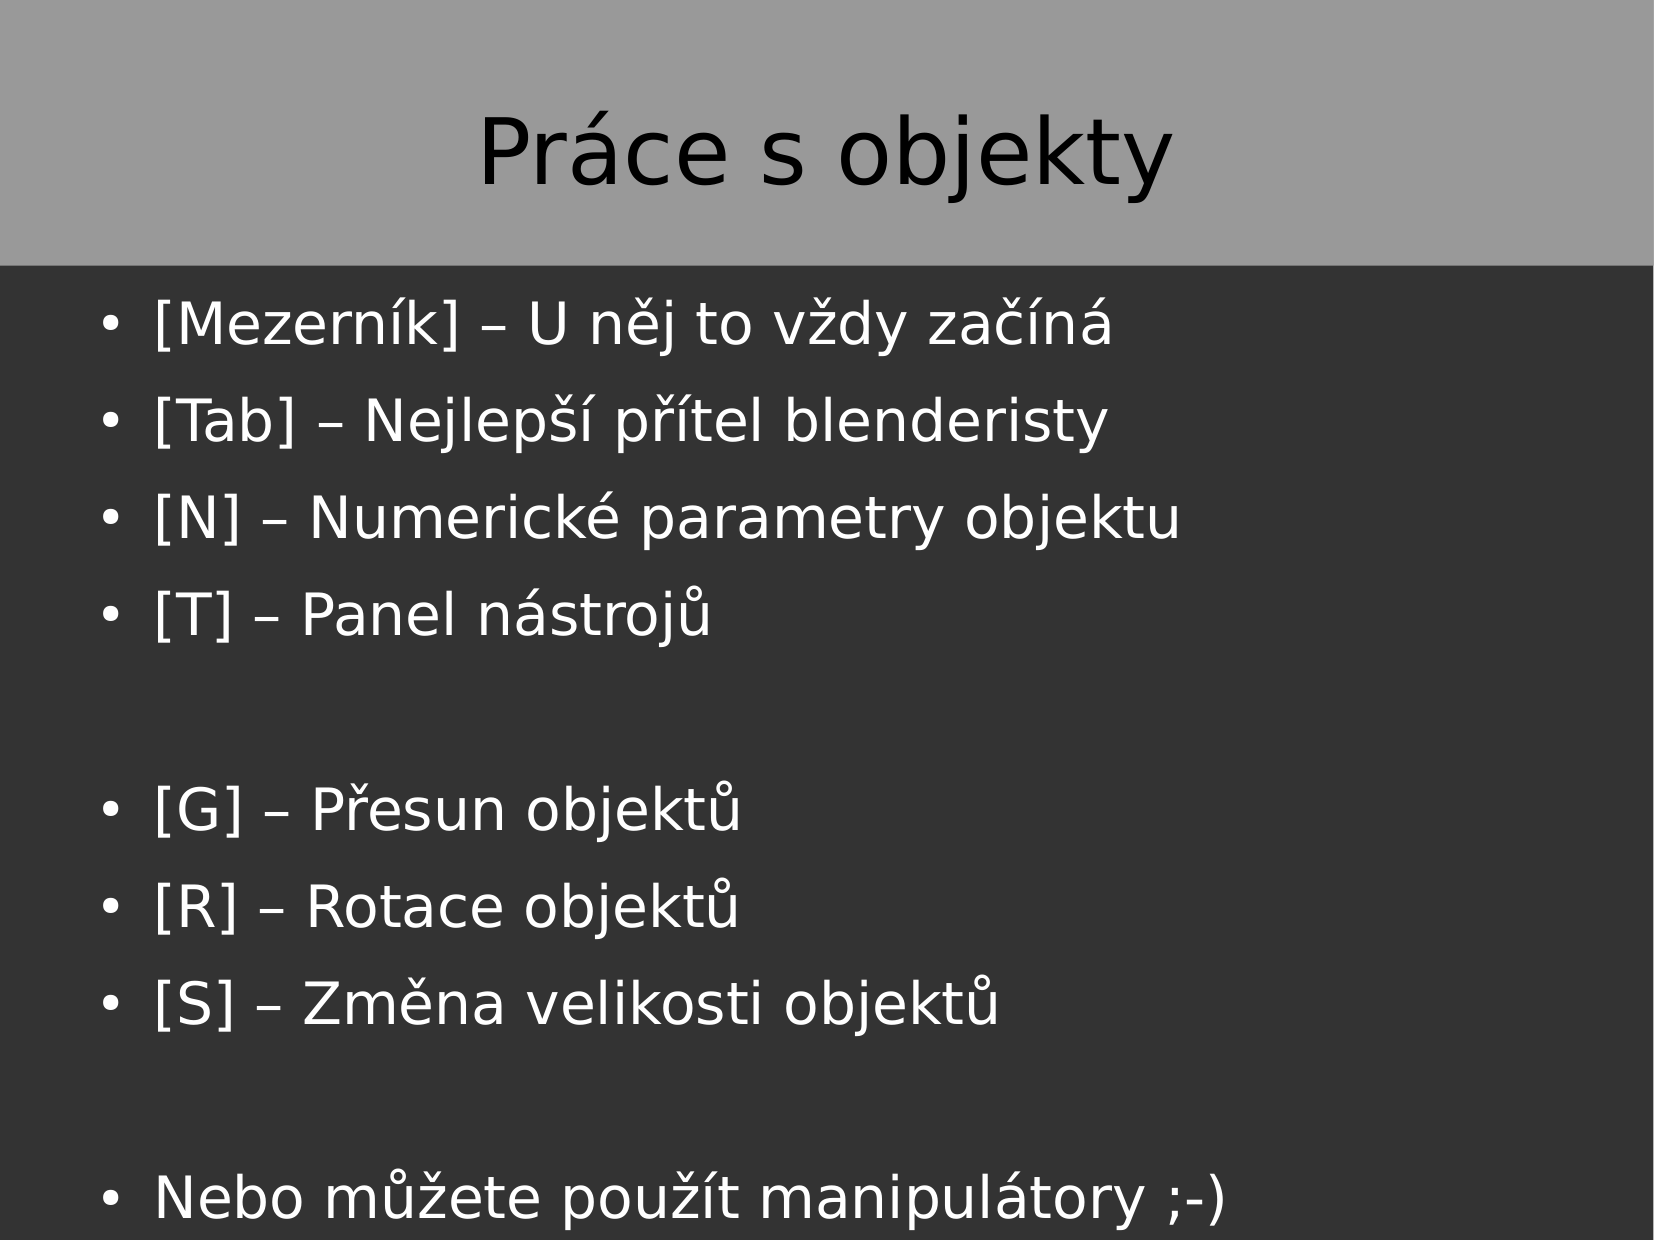

# Práce s objekty
[Mezerník] – U něj to vždy začíná
[Tab] – Nejlepší přítel blenderisty
[N] – Numerické parametry objektu
[T] – Panel nástrojů
[G] – Přesun objektů
[R] – Rotace objektů
[S] – Změna velikosti objektů
Nebo můžete použít manipulátory ;-)